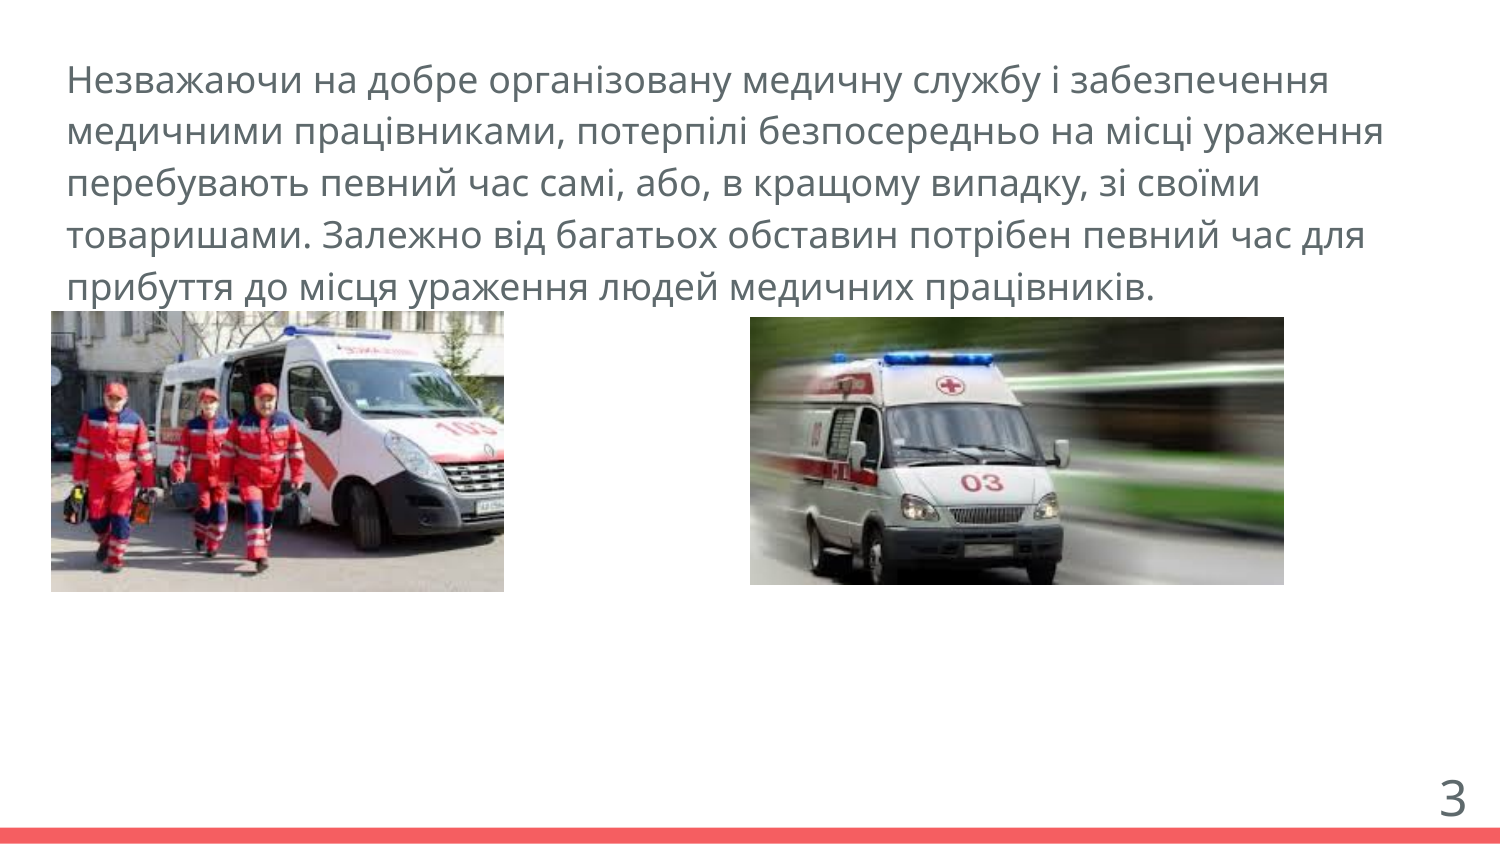

# Незважаючи на добре організовану медичну службу і забезпечення медичними працівниками, потерпілі безпосередньо на місці ураження перебувають певний час самі, або, в кращому випадку, зі своїми товаришами. Залежно від багатьох обставин потрібен певний час для прибуття до місця ураження людей медичних працівників.